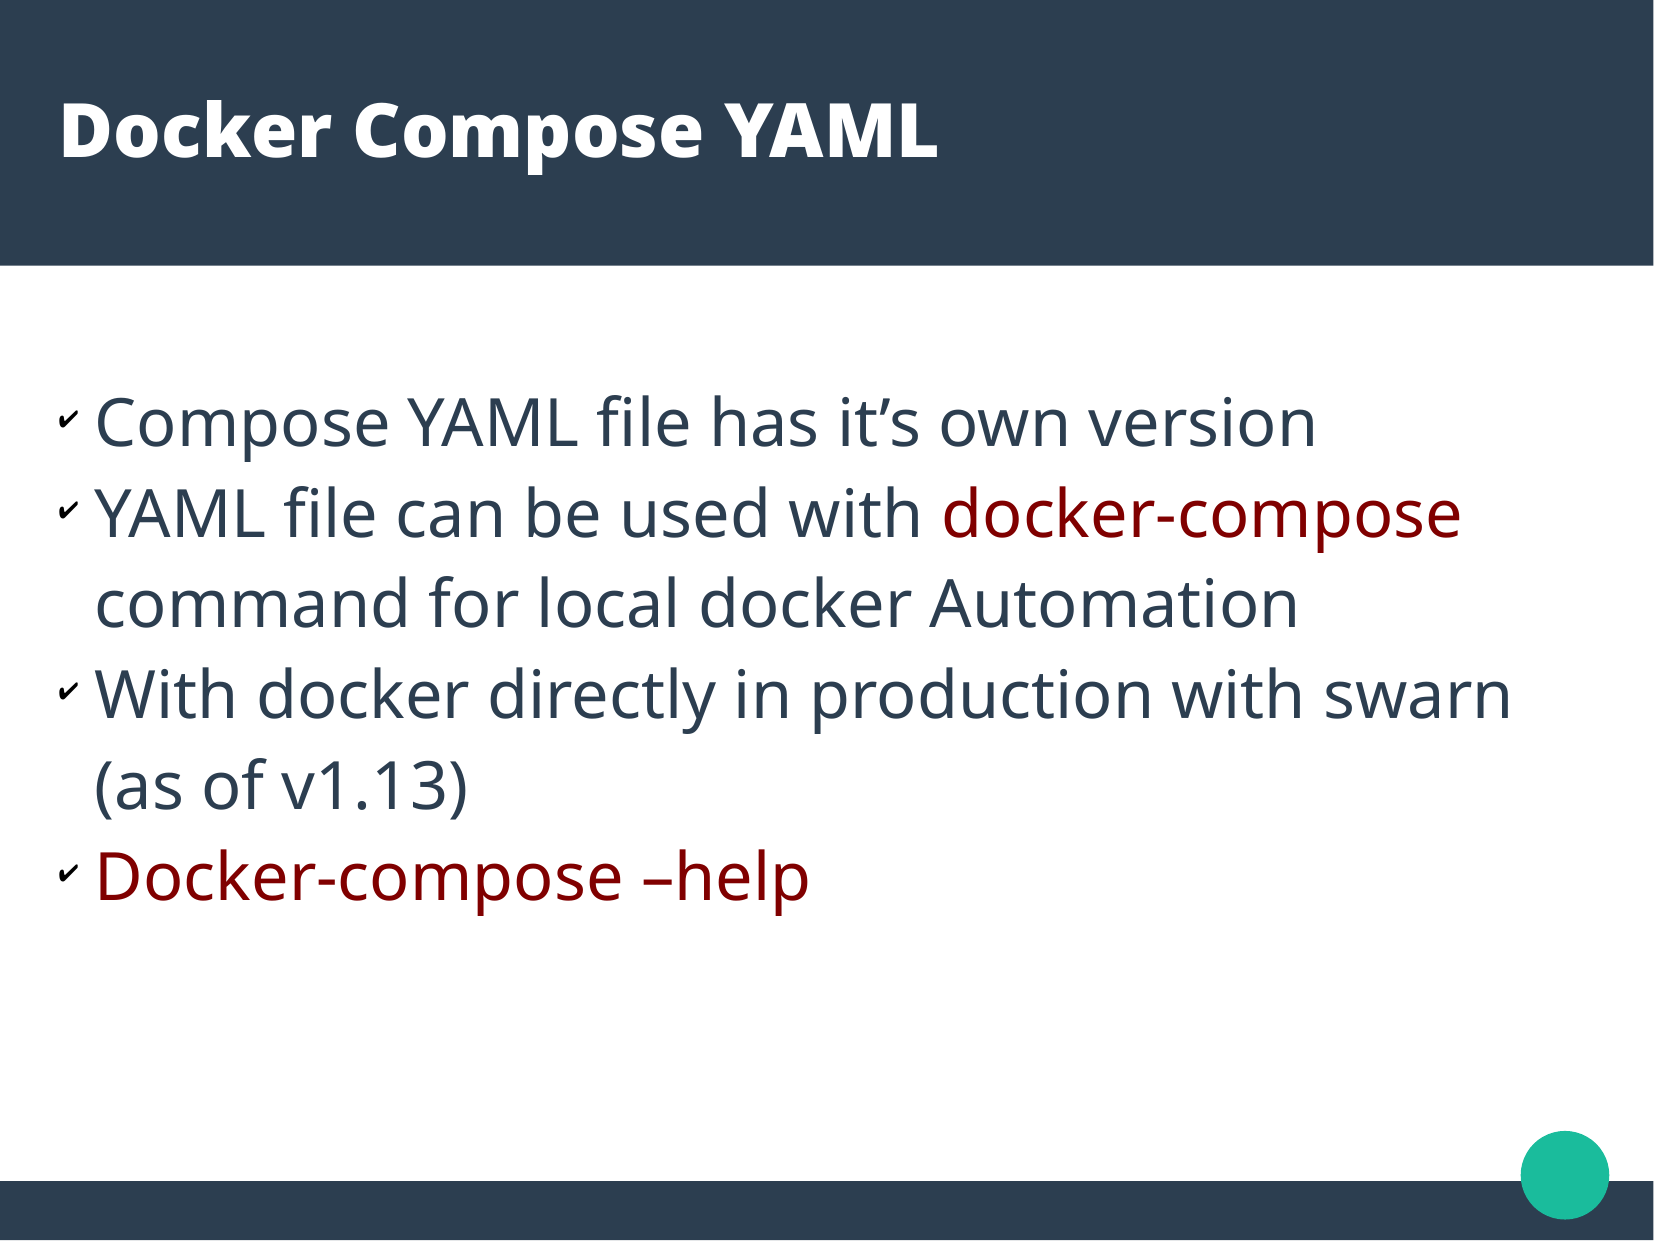

# Docker Compose YAML
Compose YAML file has it’s own version
YAML file can be used with docker-compose command for local docker Automation
With docker directly in production with swarn (as of v1.13)
Docker-compose –help